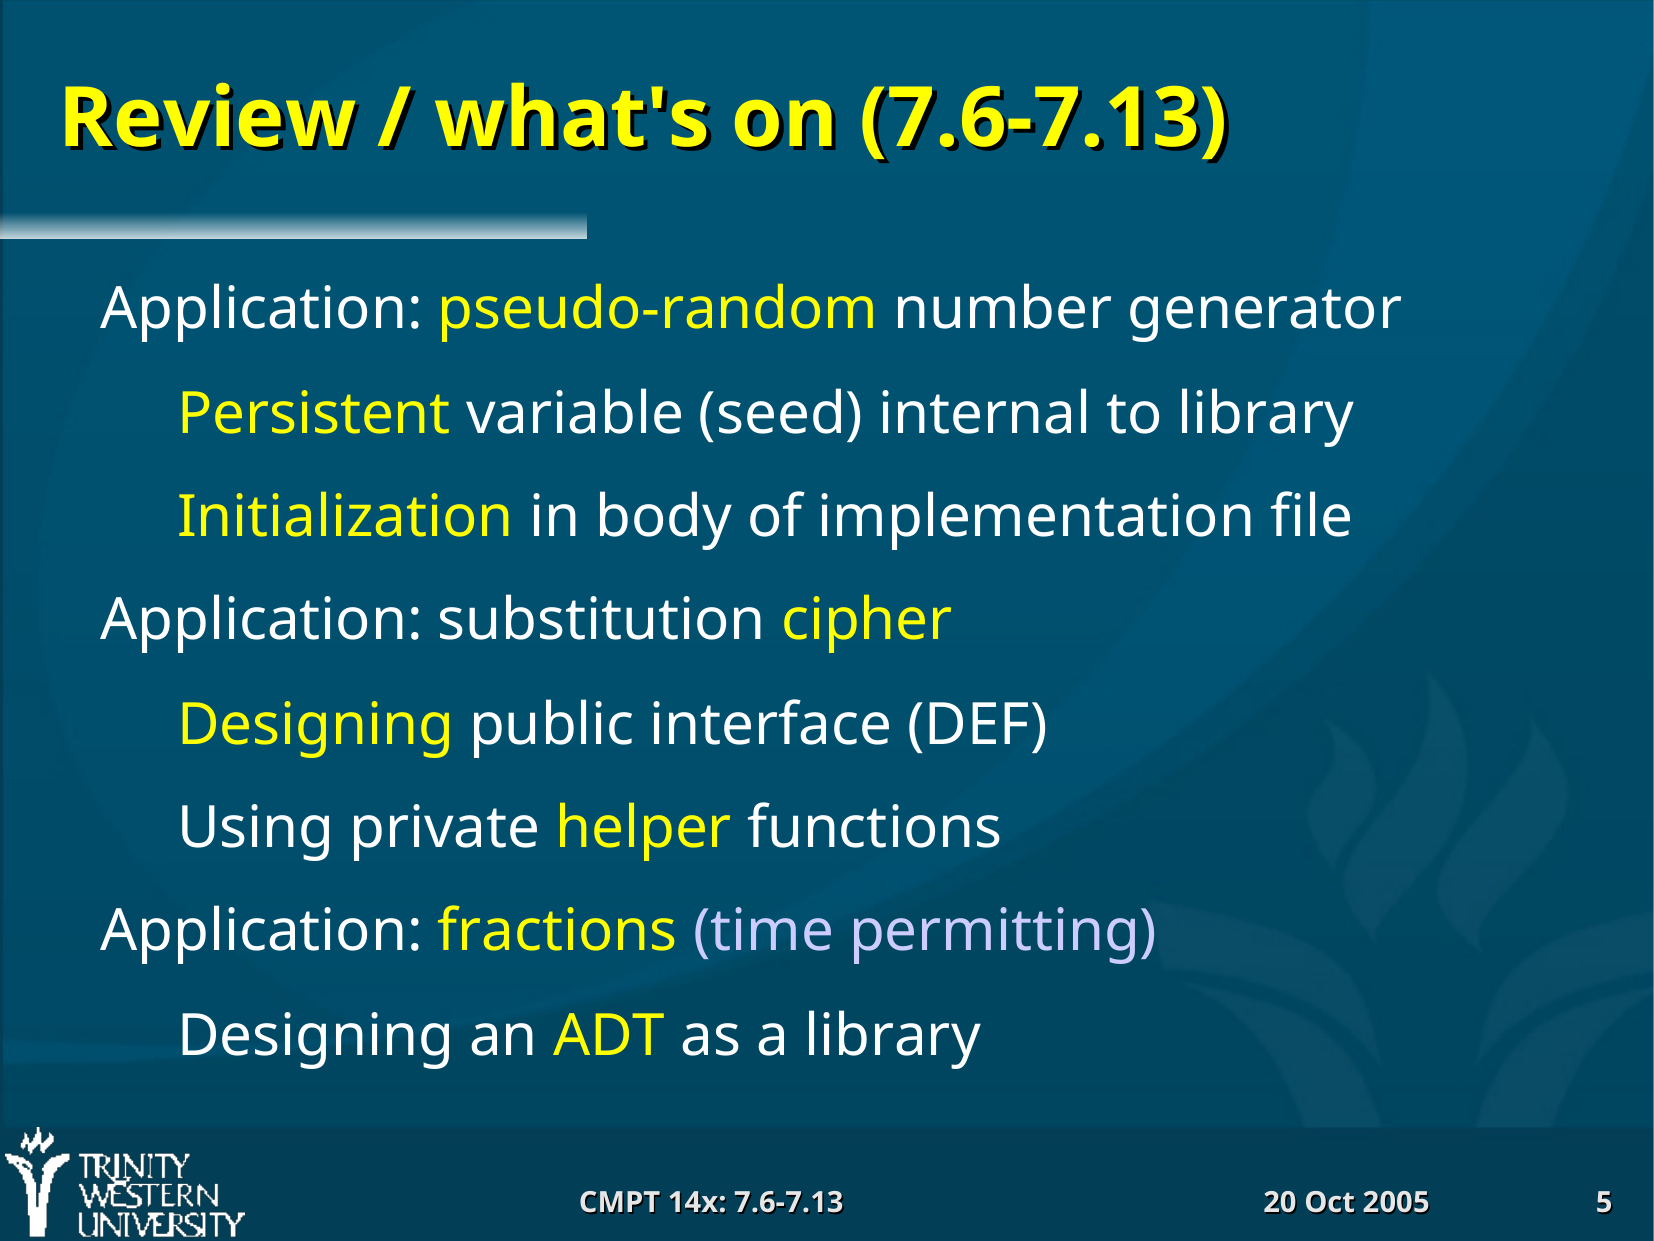

# Review / what's on (7.6-7.13)
Application: pseudo-random number generator
Persistent variable (seed) internal to library
Initialization in body of implementation file
Application: substitution cipher
Designing public interface (DEF)
Using private helper functions
Application: fractions (time permitting)
Designing an ADT as a library
CMPT 14x: 7.6-7.13
20 Oct 2005
5